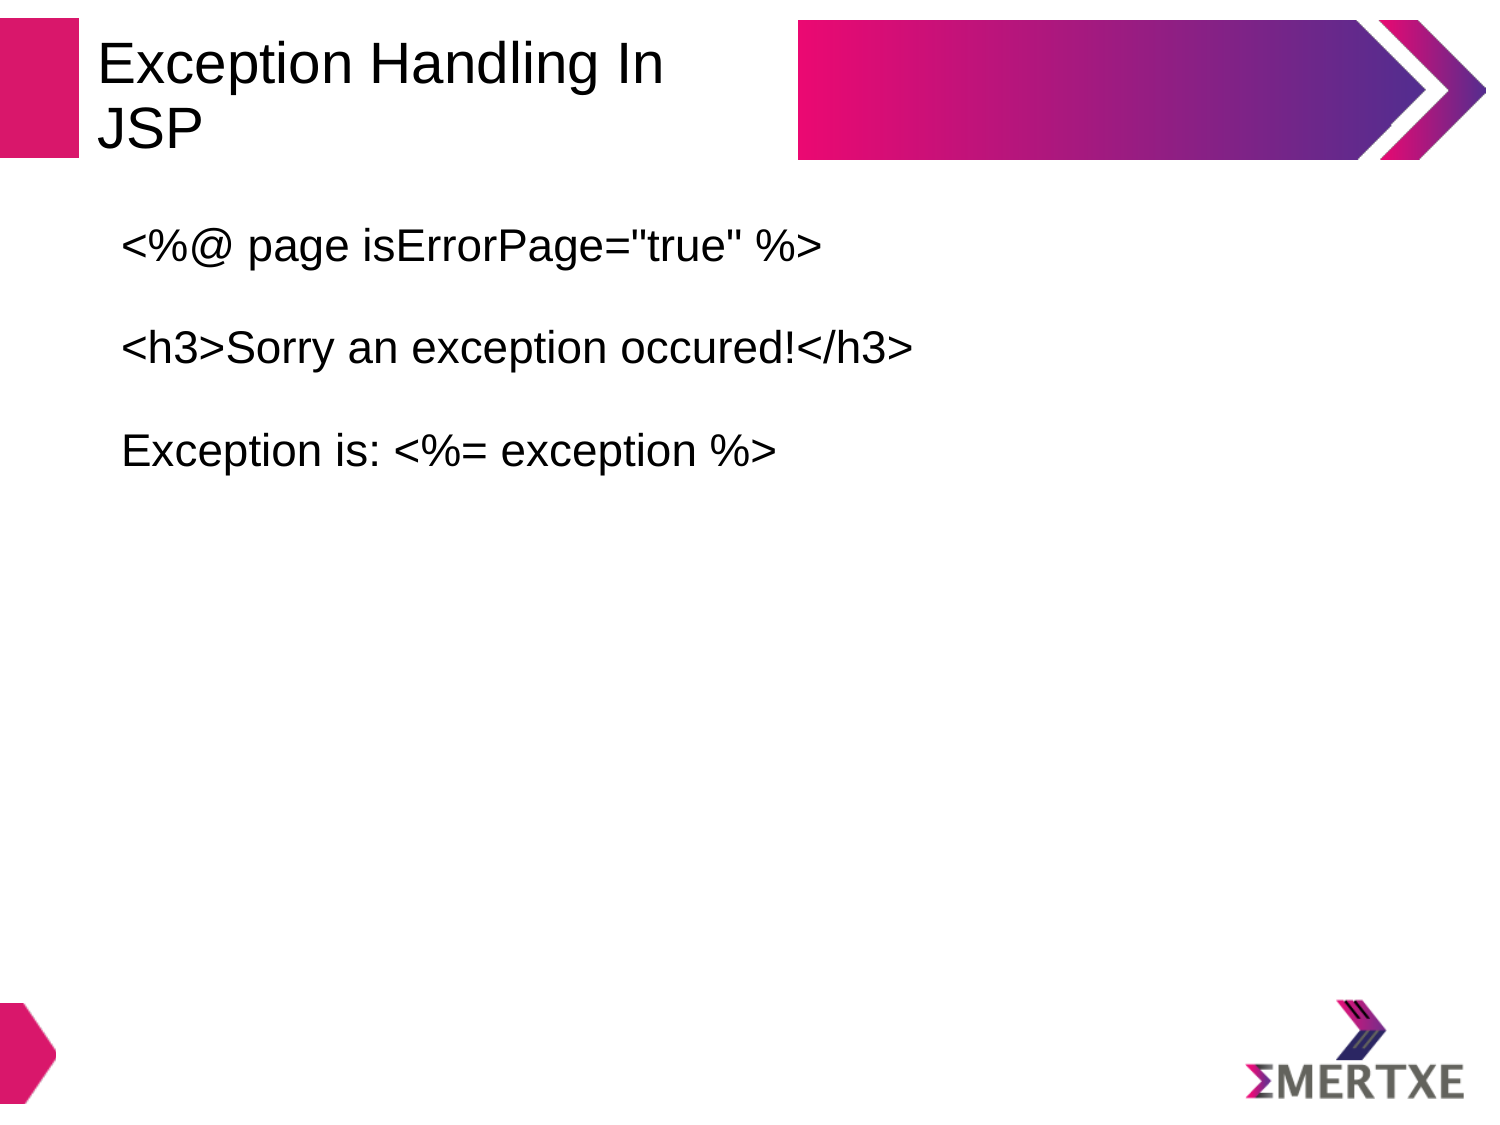

Exception Handling In JSP
<%@ page isErrorPage="true" %>
<h3>Sorry an exception occured!</h3>
Exception is: <%= exception %>